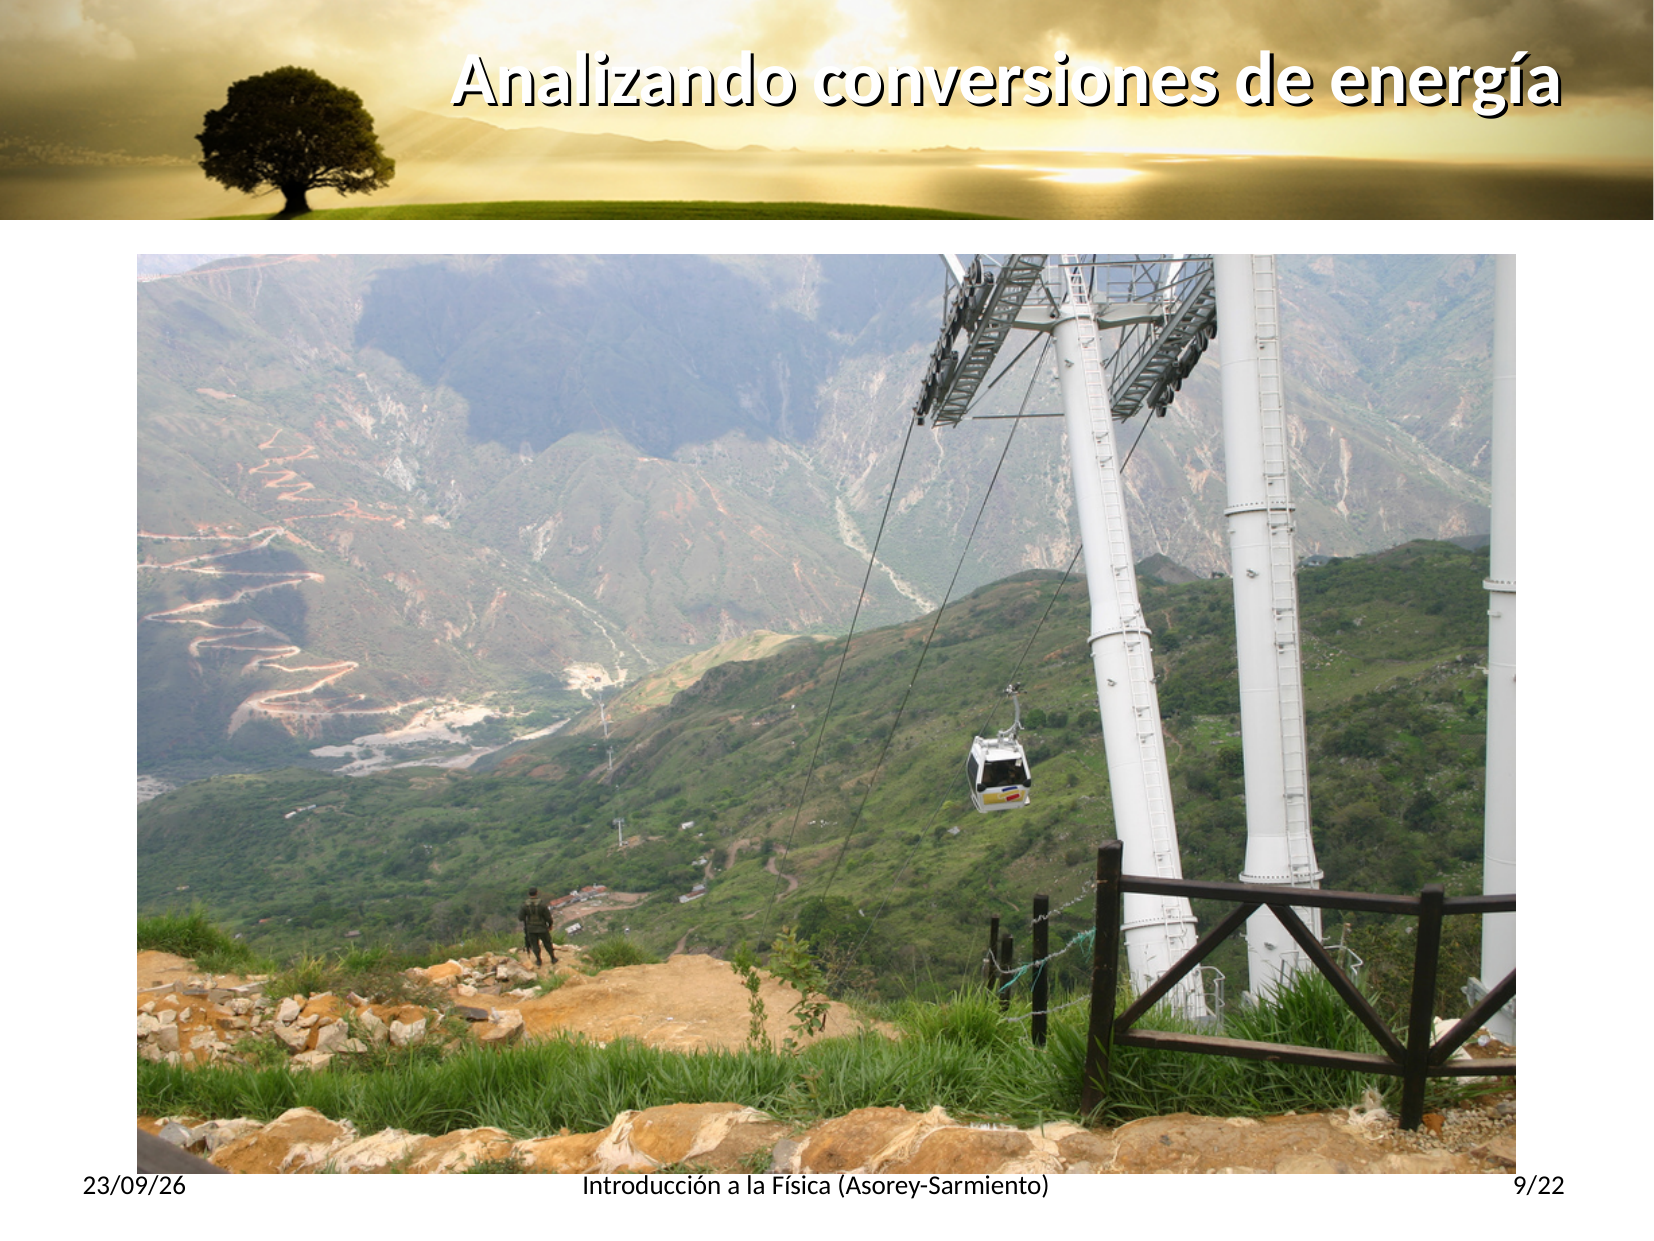

# Analizando conversiones de energía
Introducción a la Física (Asorey-Sarmiento)
9